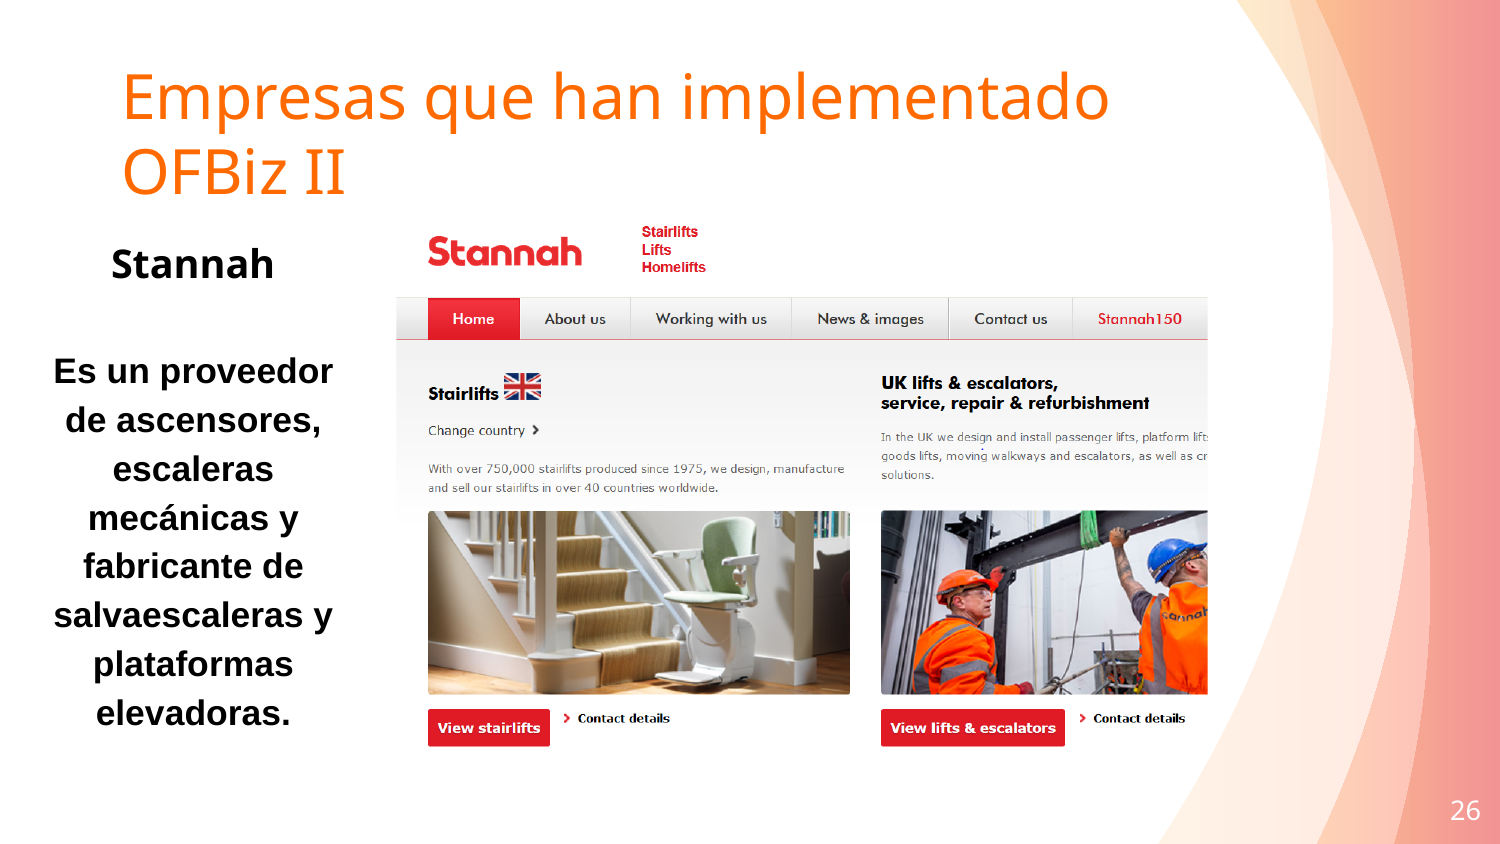

# Empresas que han implementado OFBiz II
Stannah
Es un proveedor de ascensores, escaleras mecánicas y fabricante de salvaescaleras y plataformas elevadoras.